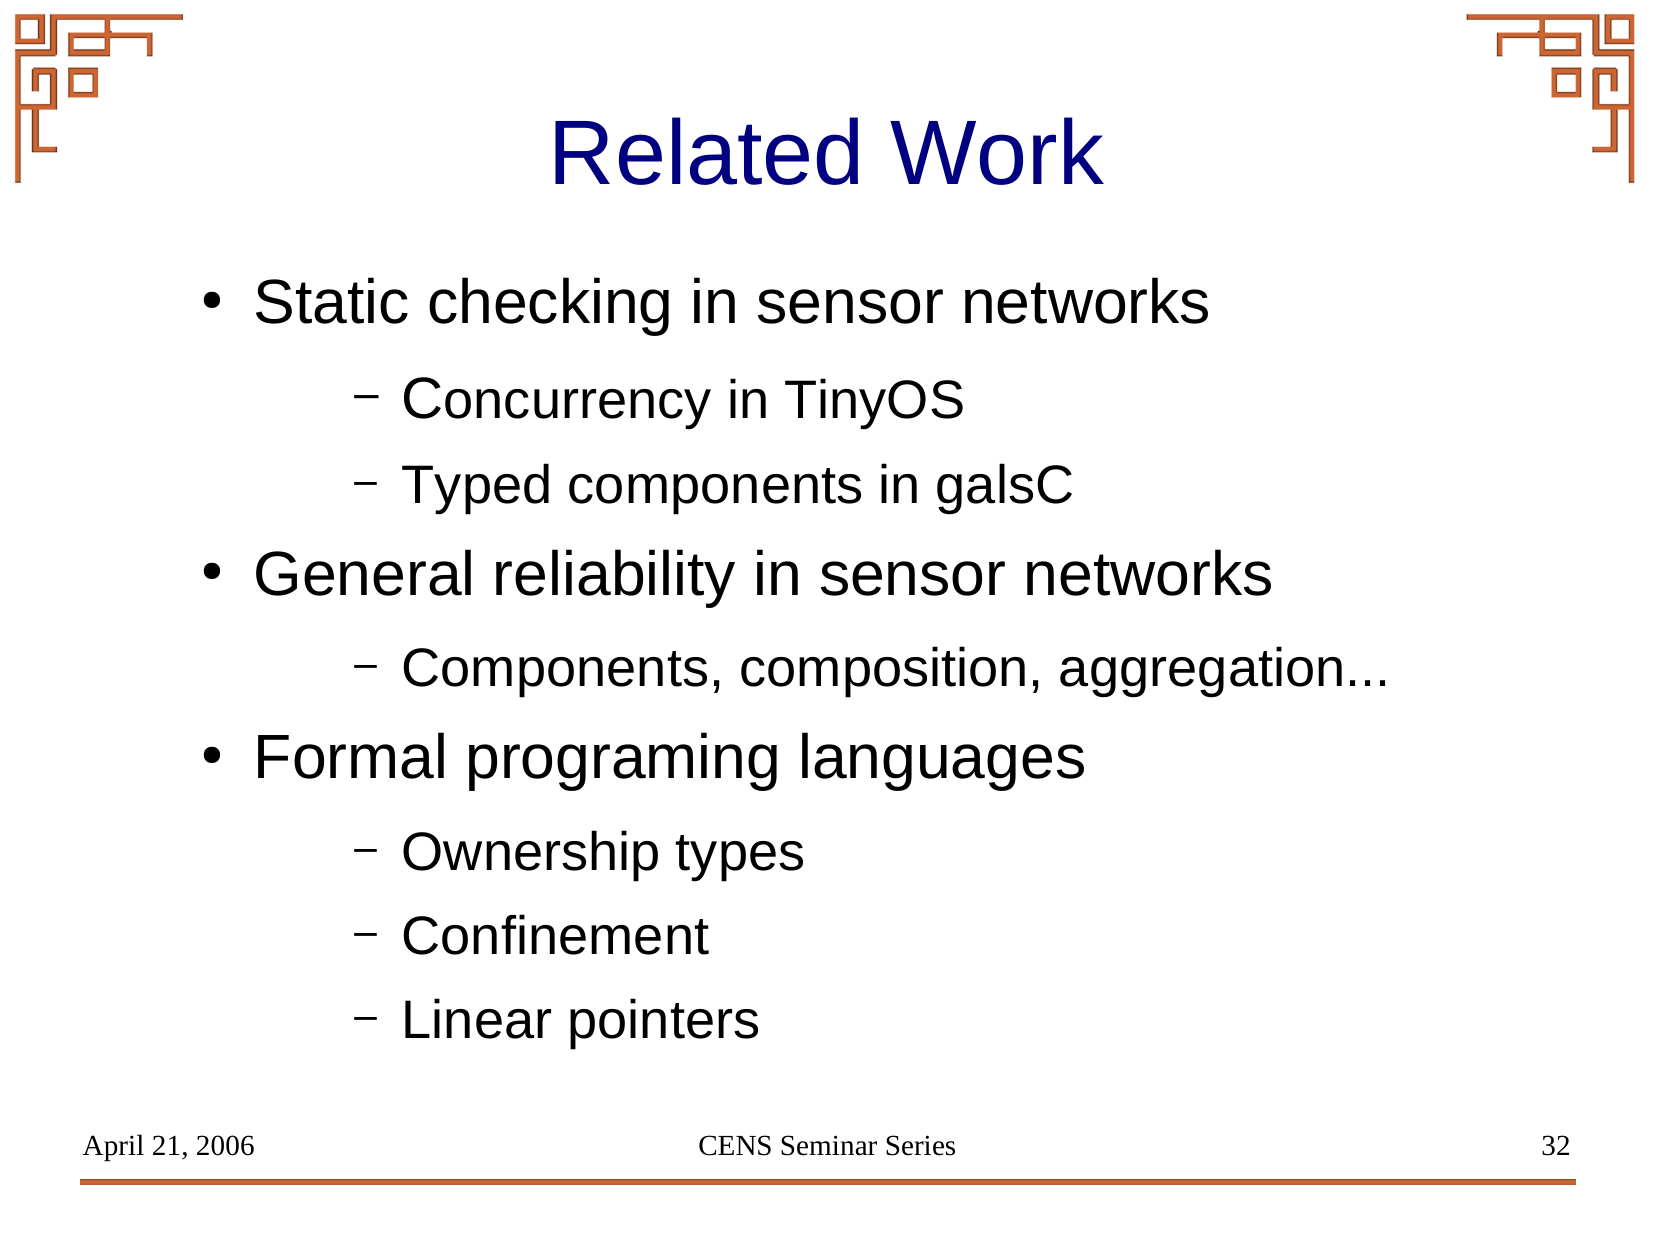

# Related Work
Static checking in sensor networks
Concurrency in TinyOS
Typed components in galsC
General reliability in sensor networks
Components, composition, aggregation...
Formal programing languages
Ownership types
Confinement
Linear pointers
April 21, 2006
CENS Seminar Series
32